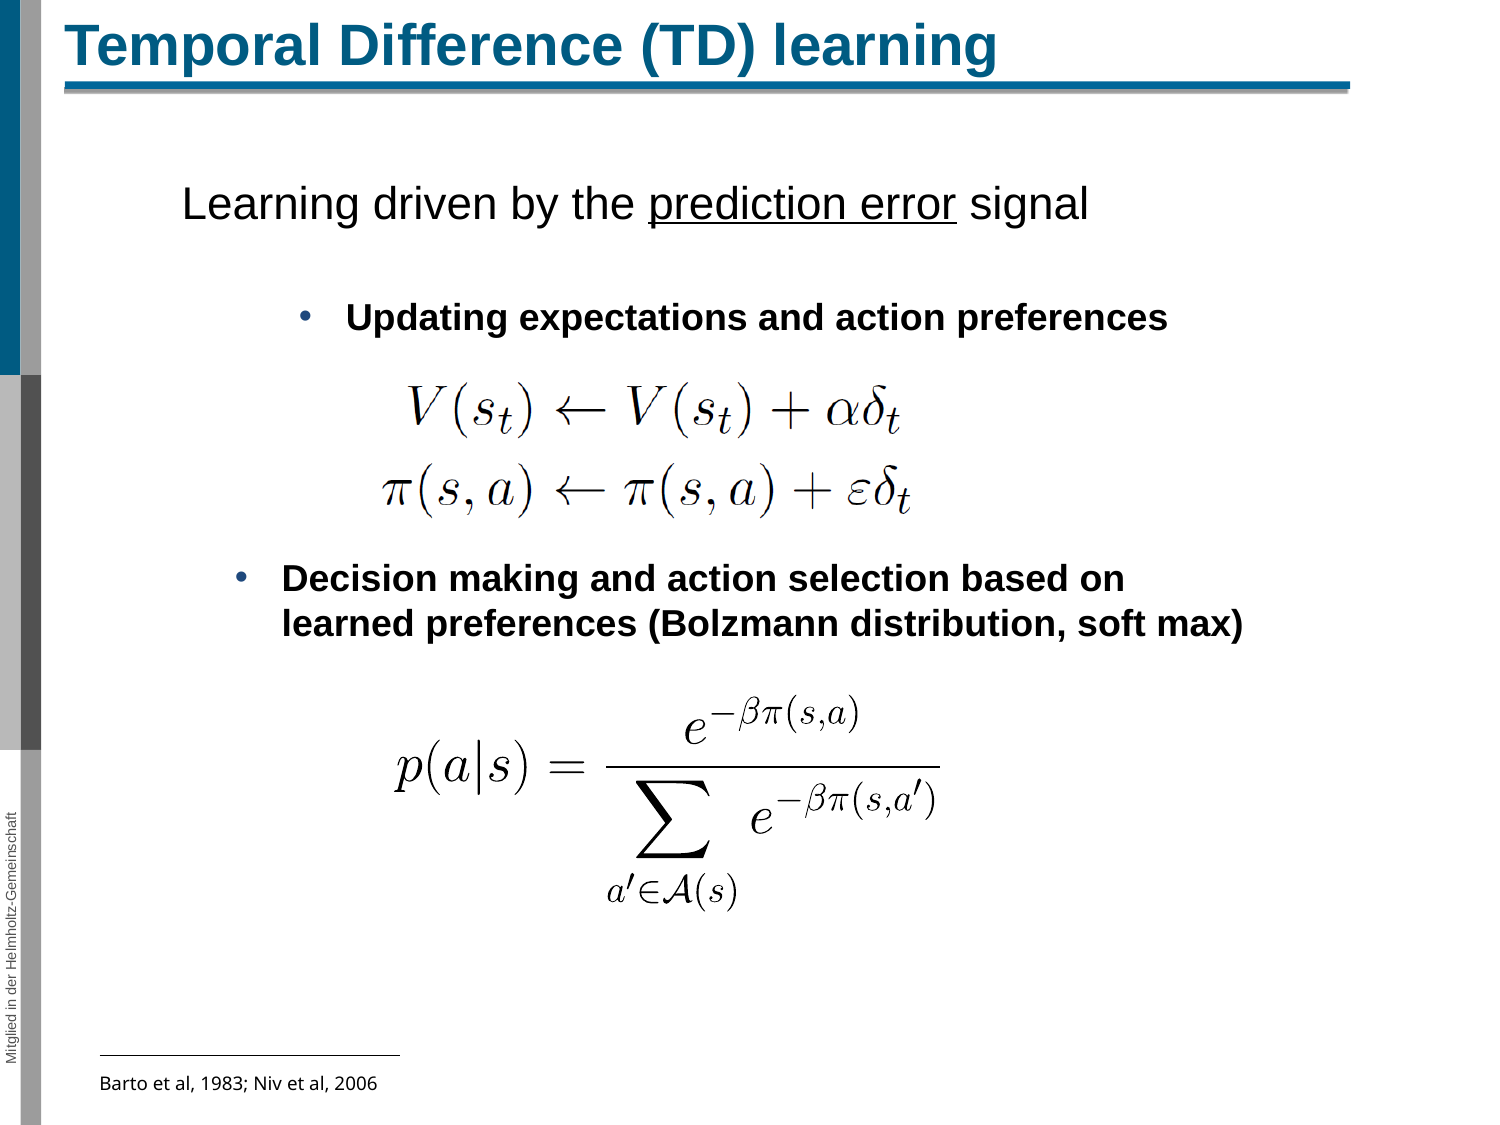

Temporal Difference (TD) learning
Learning driven by the prediction error signal
Updating expectations and action preferences
Decision making and action selection based on
learned preferences (Bolzmann distribution, soft max)
Barto et al, 1983; Niv et al, 2006